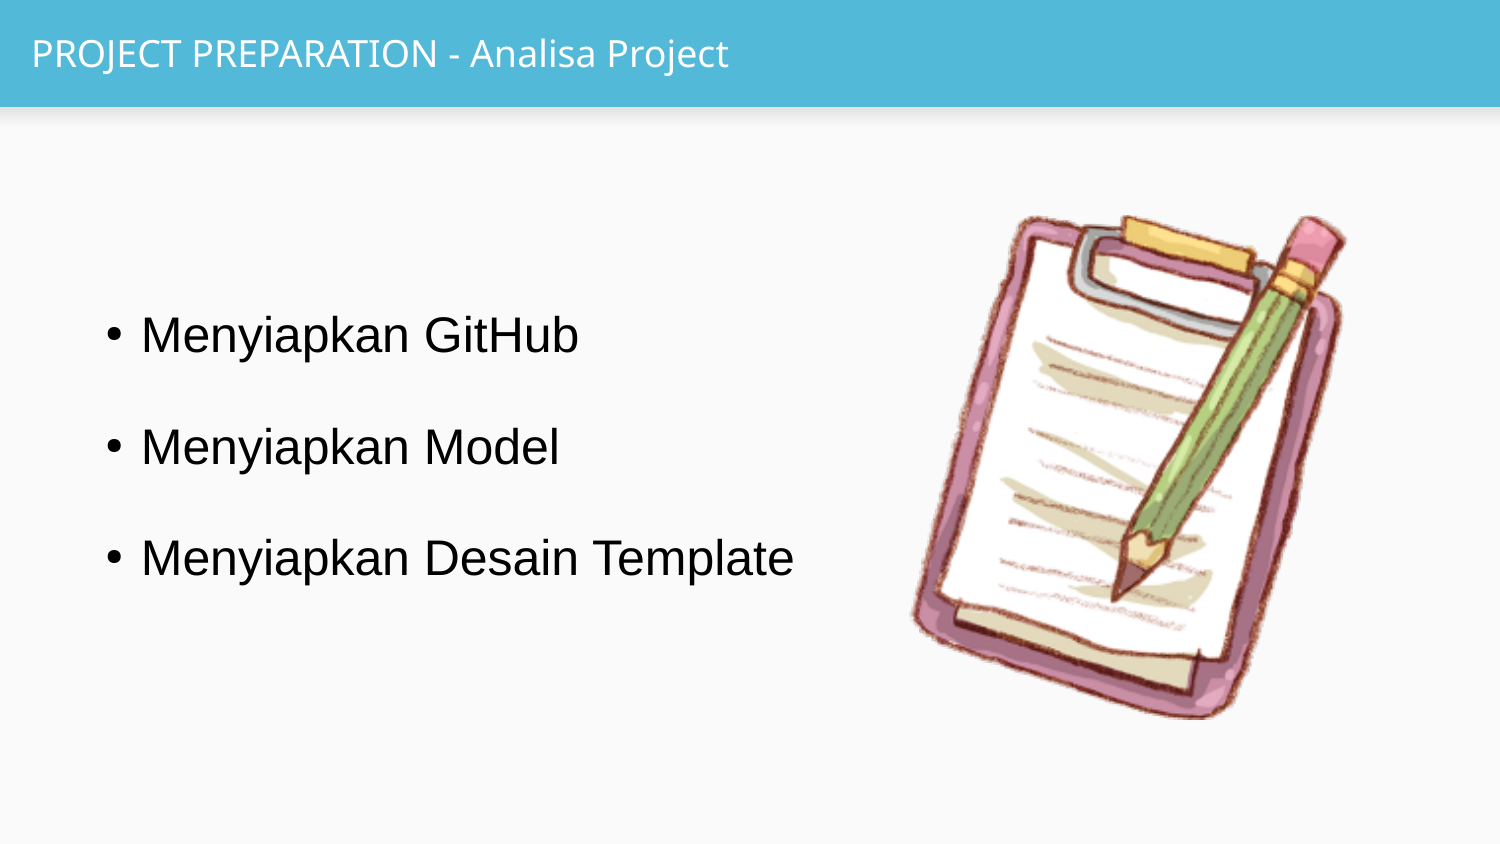

# PROJECT PREPARATION - Analisa Project
Menyiapkan GitHub
Menyiapkan Model
Menyiapkan Desain Template